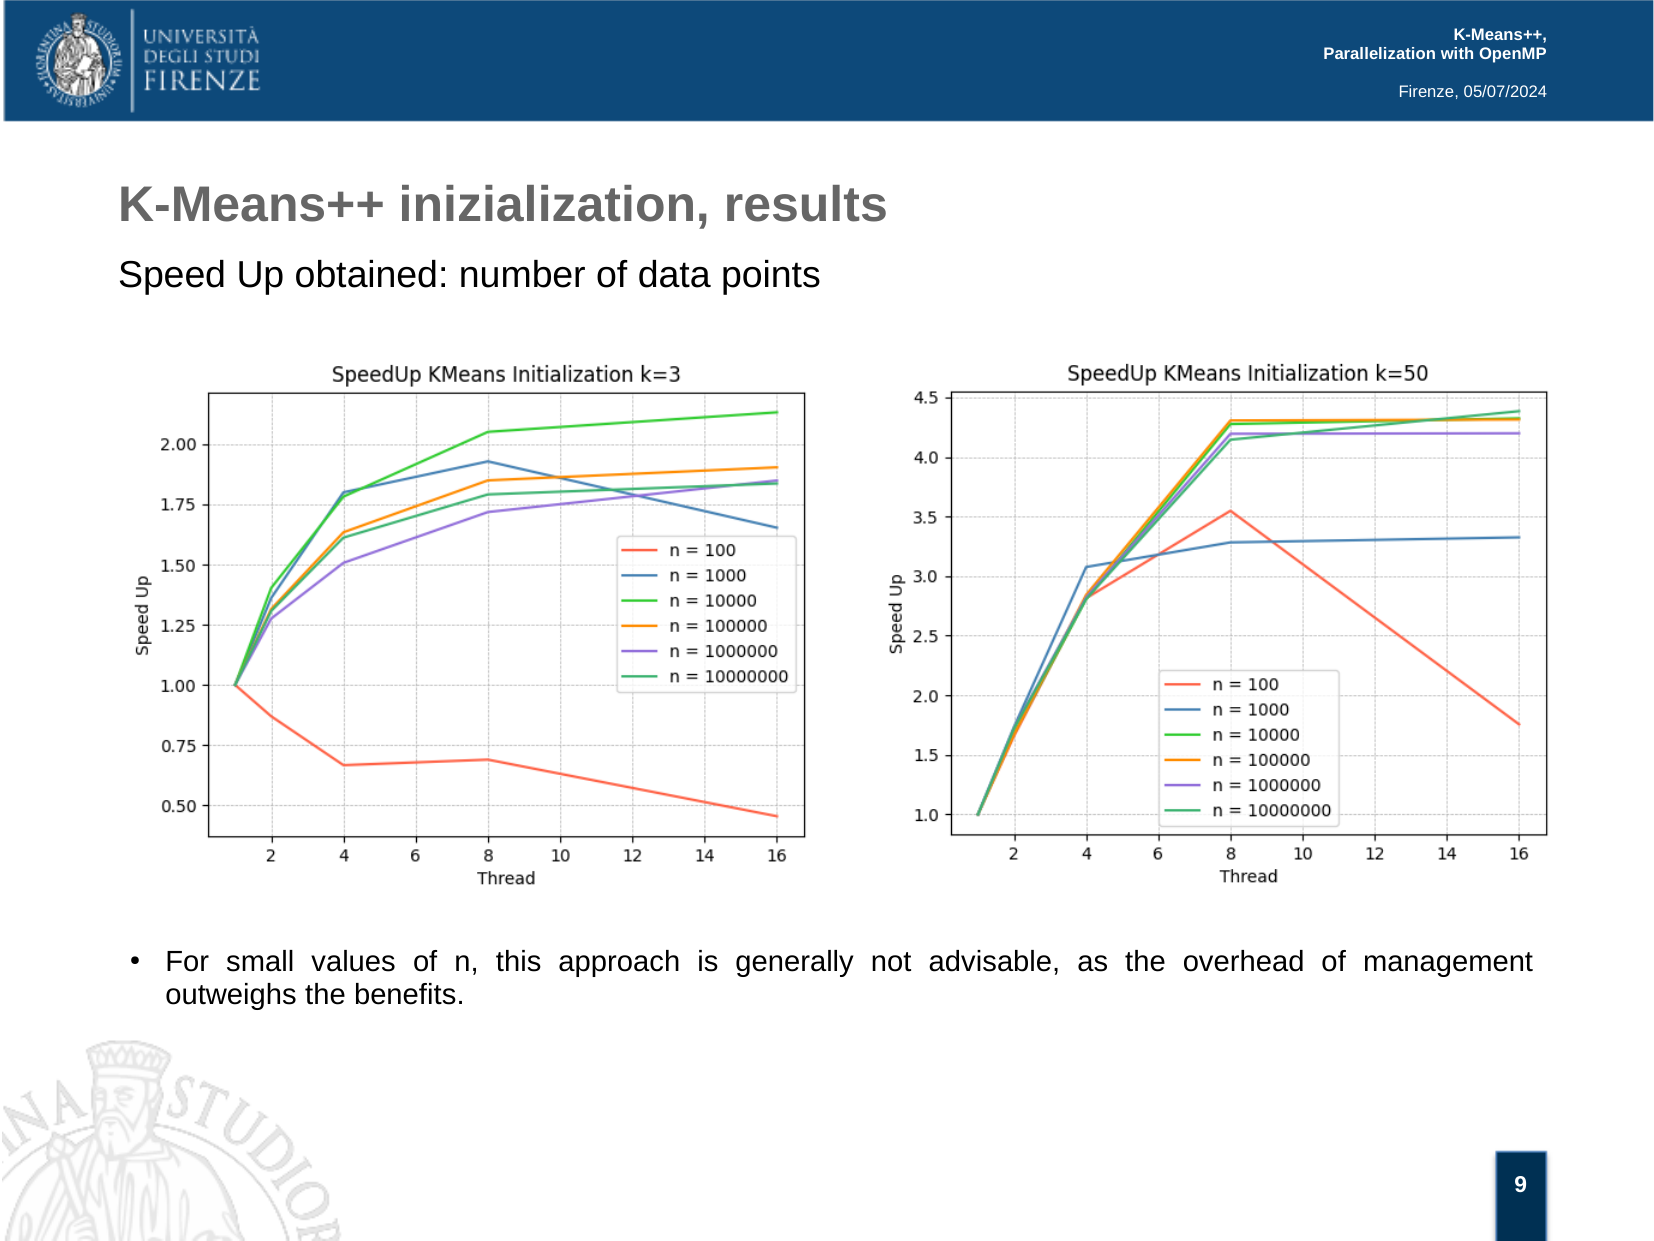

K-Means++,
Parallelization with OpenMP
Firenze, 05/07/2024
K-Means++ inizialization, results
Speed Up obtained: number of data points
For small values of n, this approach is generally not advisable, as the overhead of management outweighs the benefits.
9